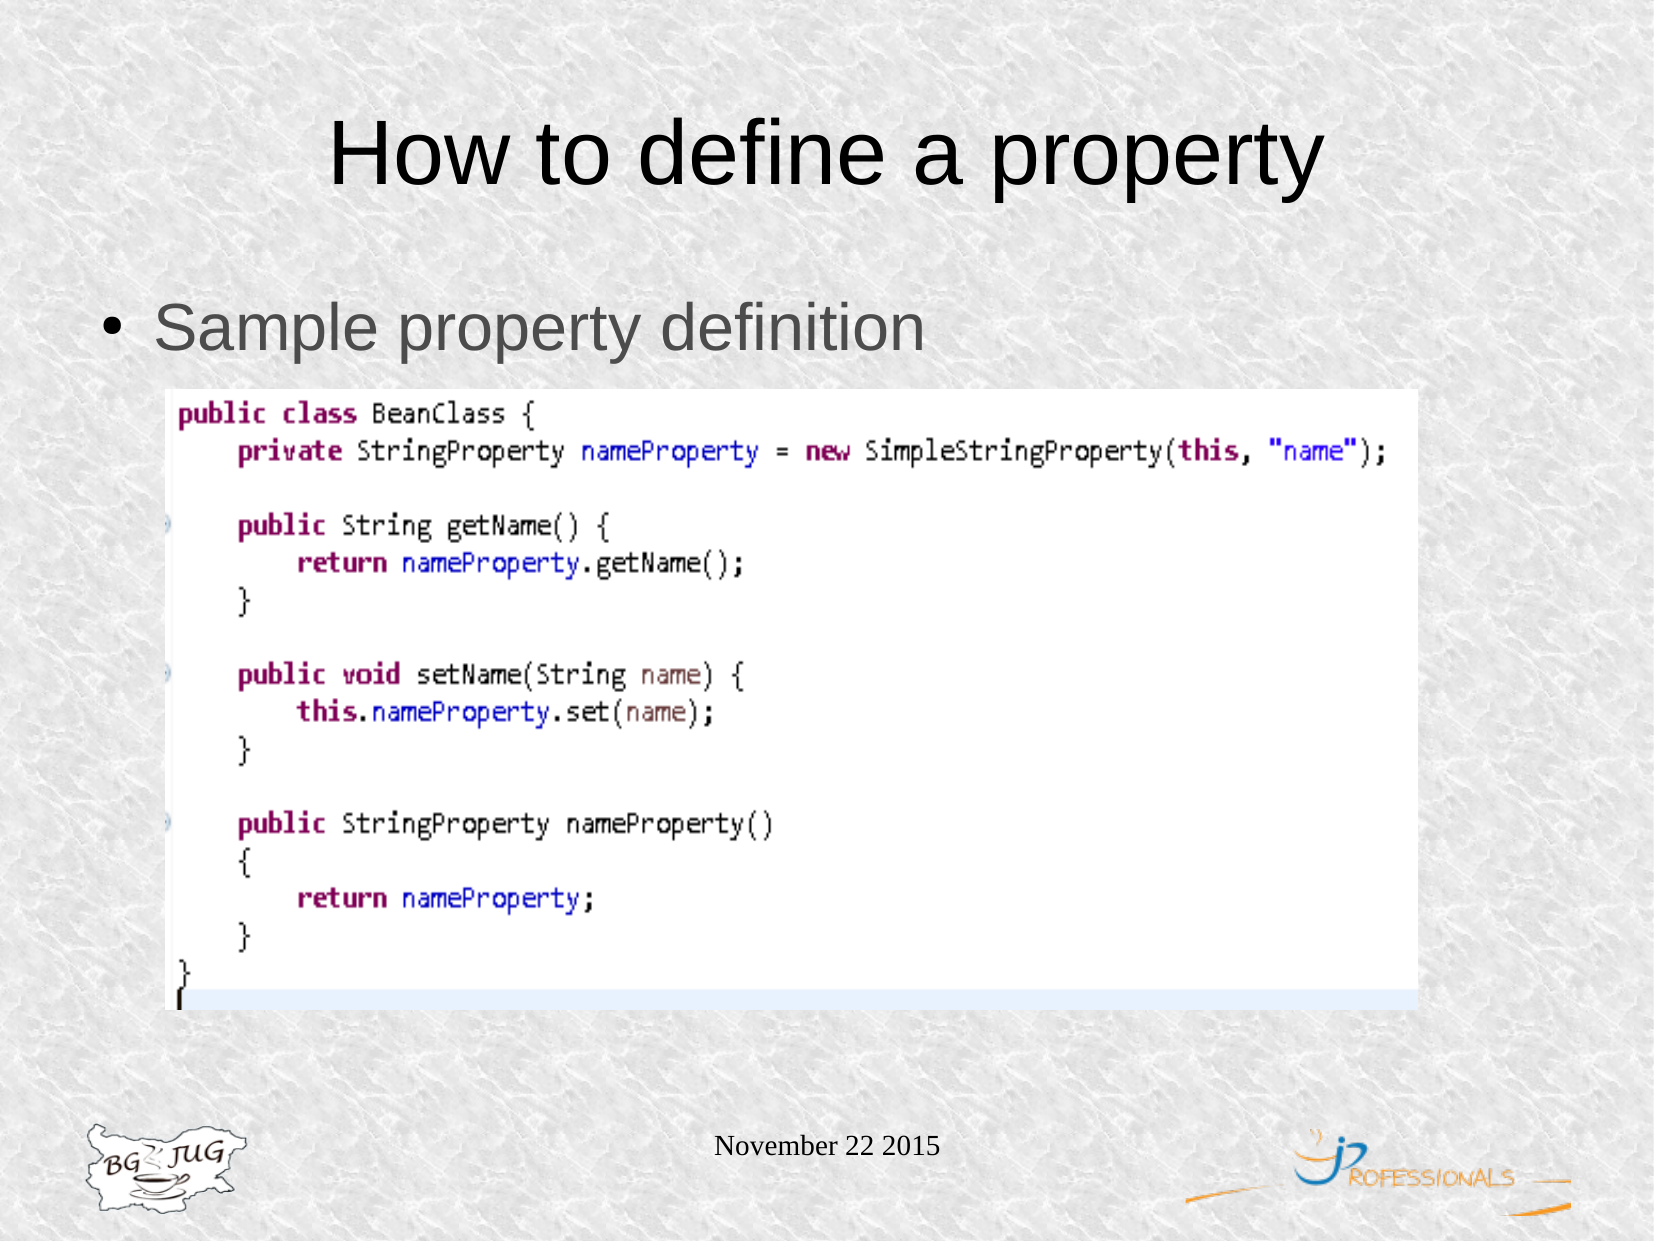

# How to define a property
Sample property definition